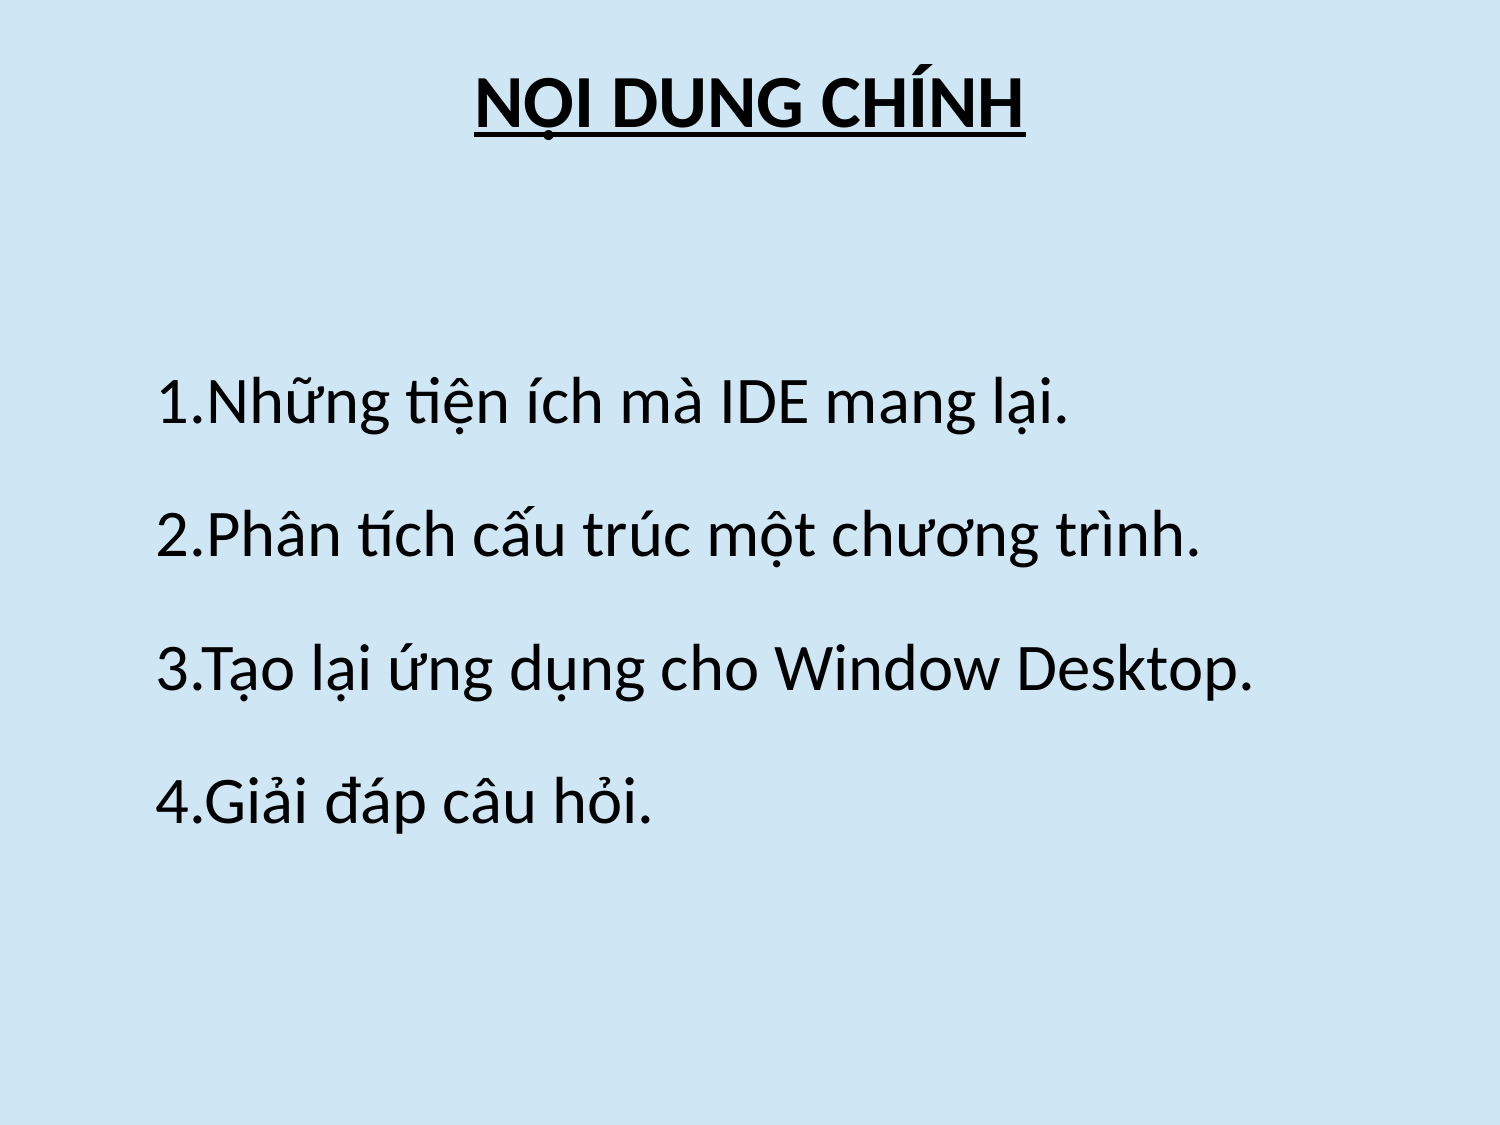

# NỘI DUNG CHÍNH
1.Những tiện ích mà IDE mang lại.
2.Phân tích cấu trúc một chương trình.
3.Tạo lại ứng dụng cho Window Desktop.
4.Giải đáp câu hỏi.